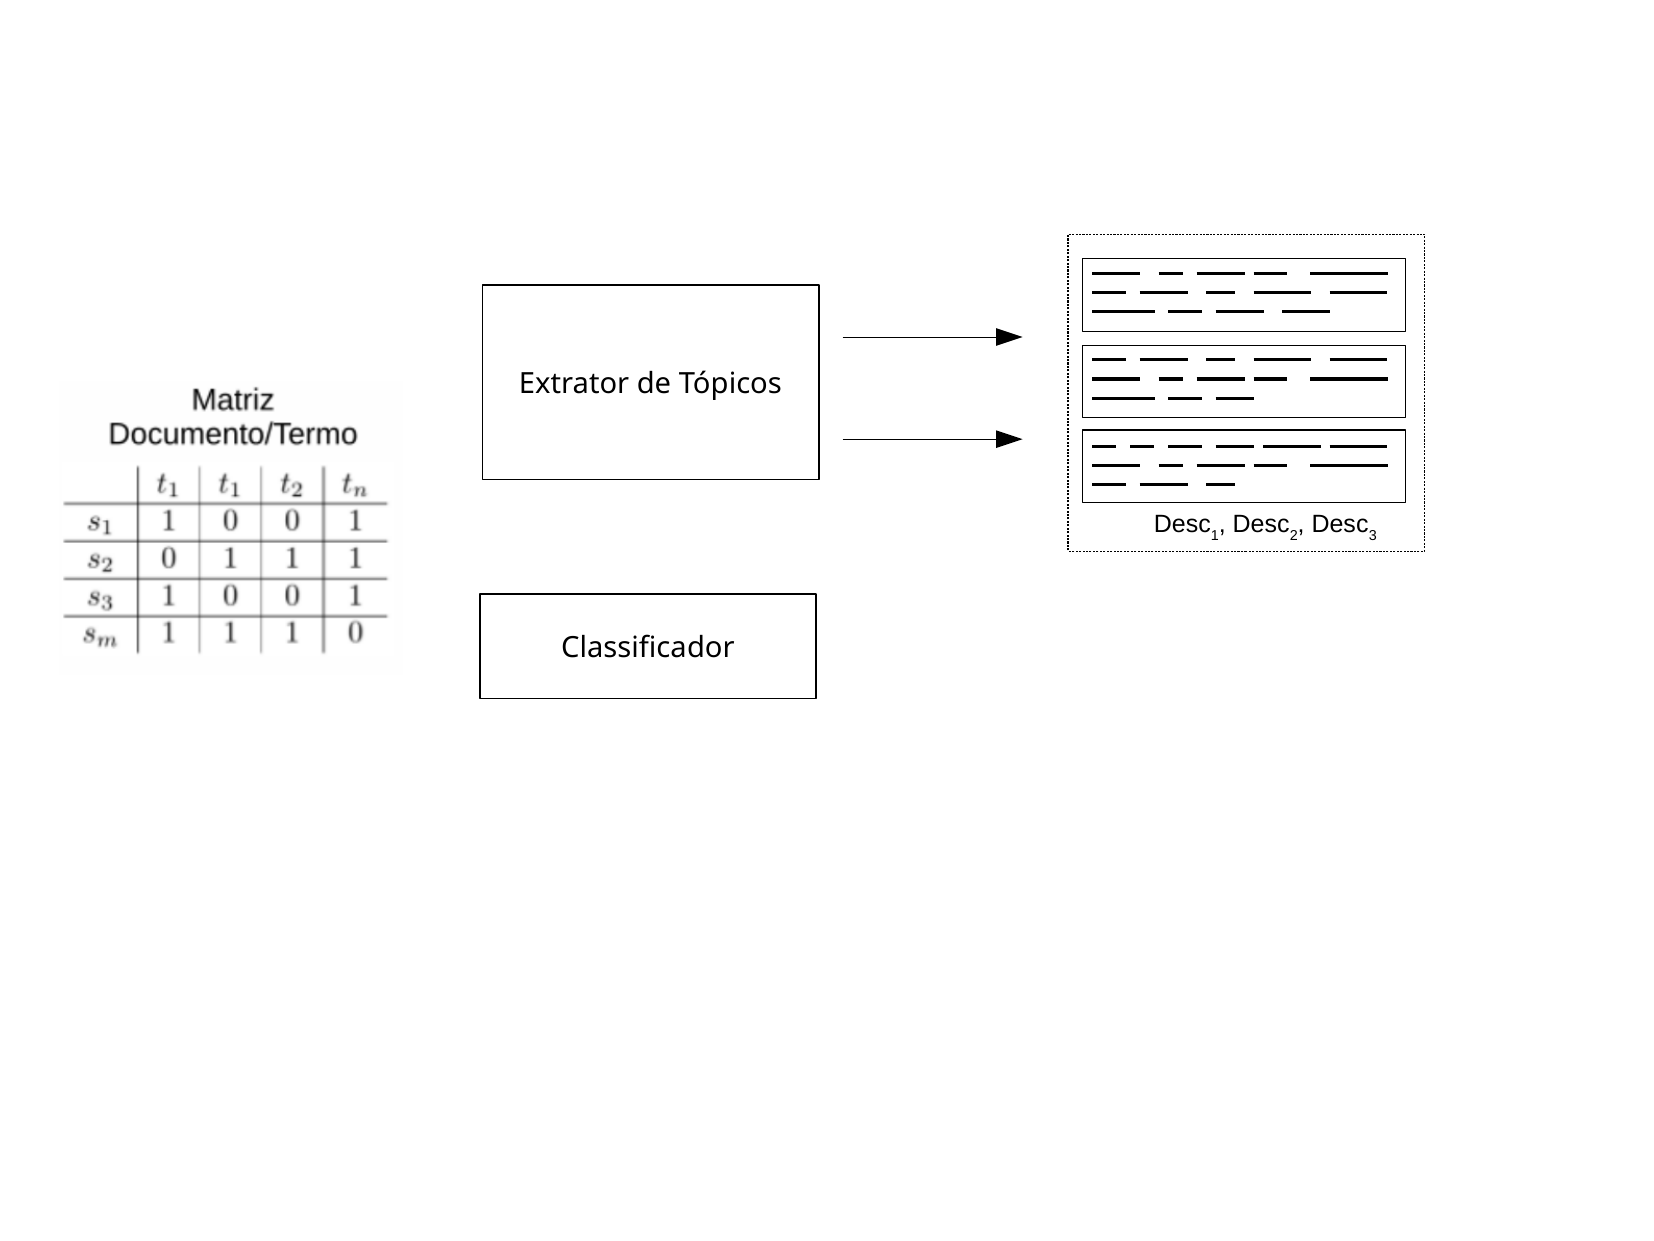

Extrator de Tópicos
 Desc1, Desc2, Desc3
Classificador